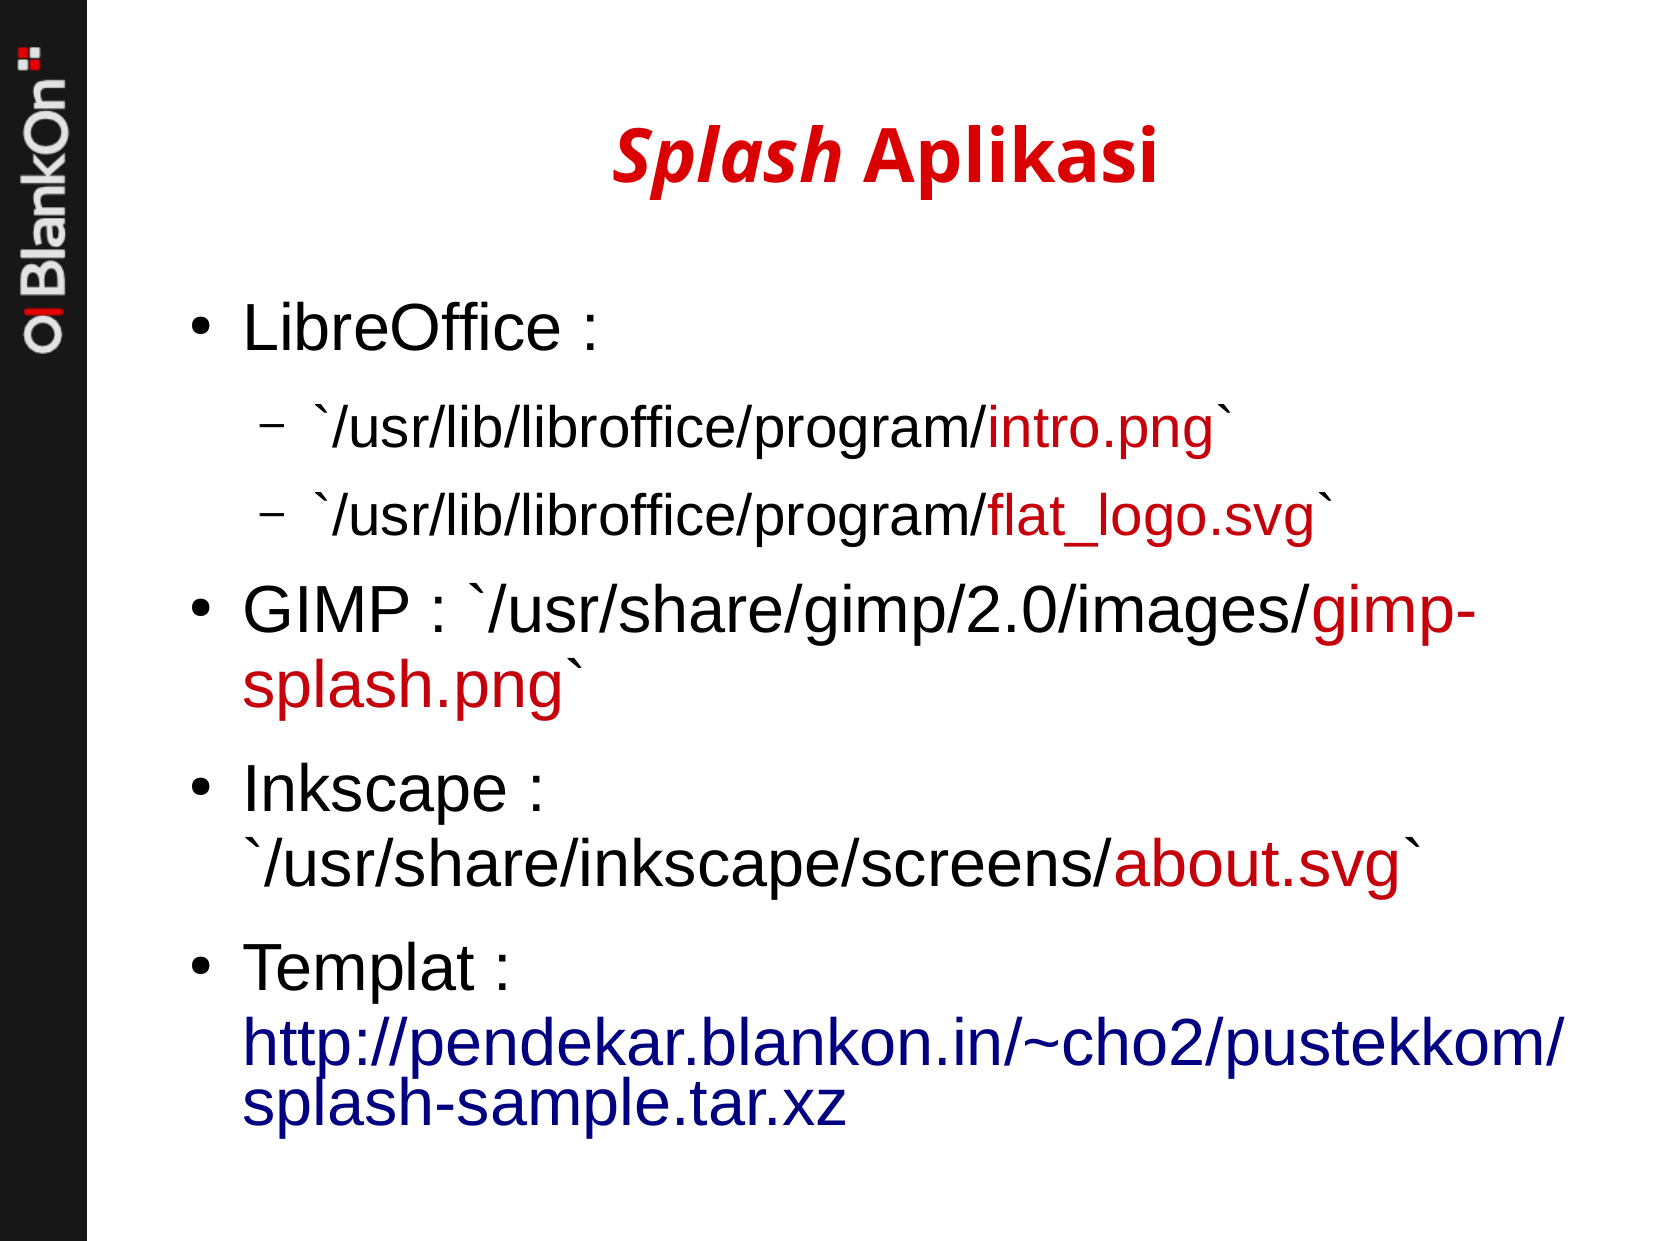

Splash Aplikasi
# LibreOffice :
`/usr/lib/libroffice/program/intro.png`
`/usr/lib/libroffice/program/flat_logo.svg`
GIMP : `/usr/share/gimp/2.0/images/gimp-splash.png`
Inkscape : `/usr/share/inkscape/screens/about.svg`
Templat : http://pendekar.blankon.in/~cho2/pustekkom/splash-sample.tar.xz